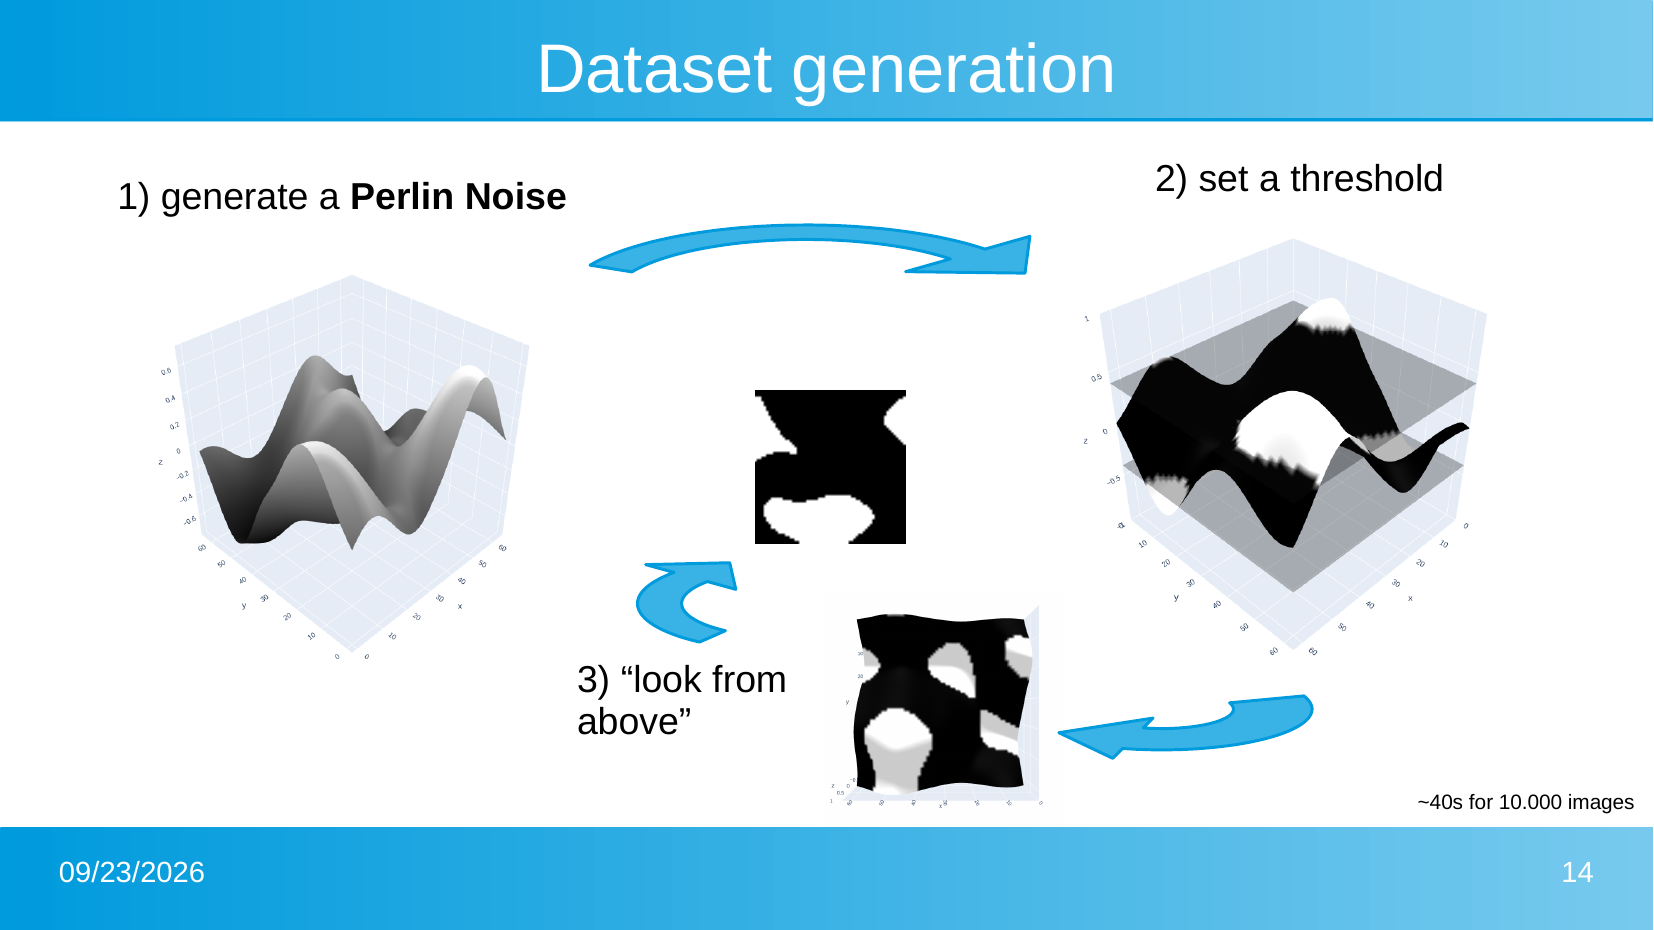

# Dataset generation
2) set a threshold
1) generate a Perlin Noise
3) “look from above”
~40s for 10.000 images
14